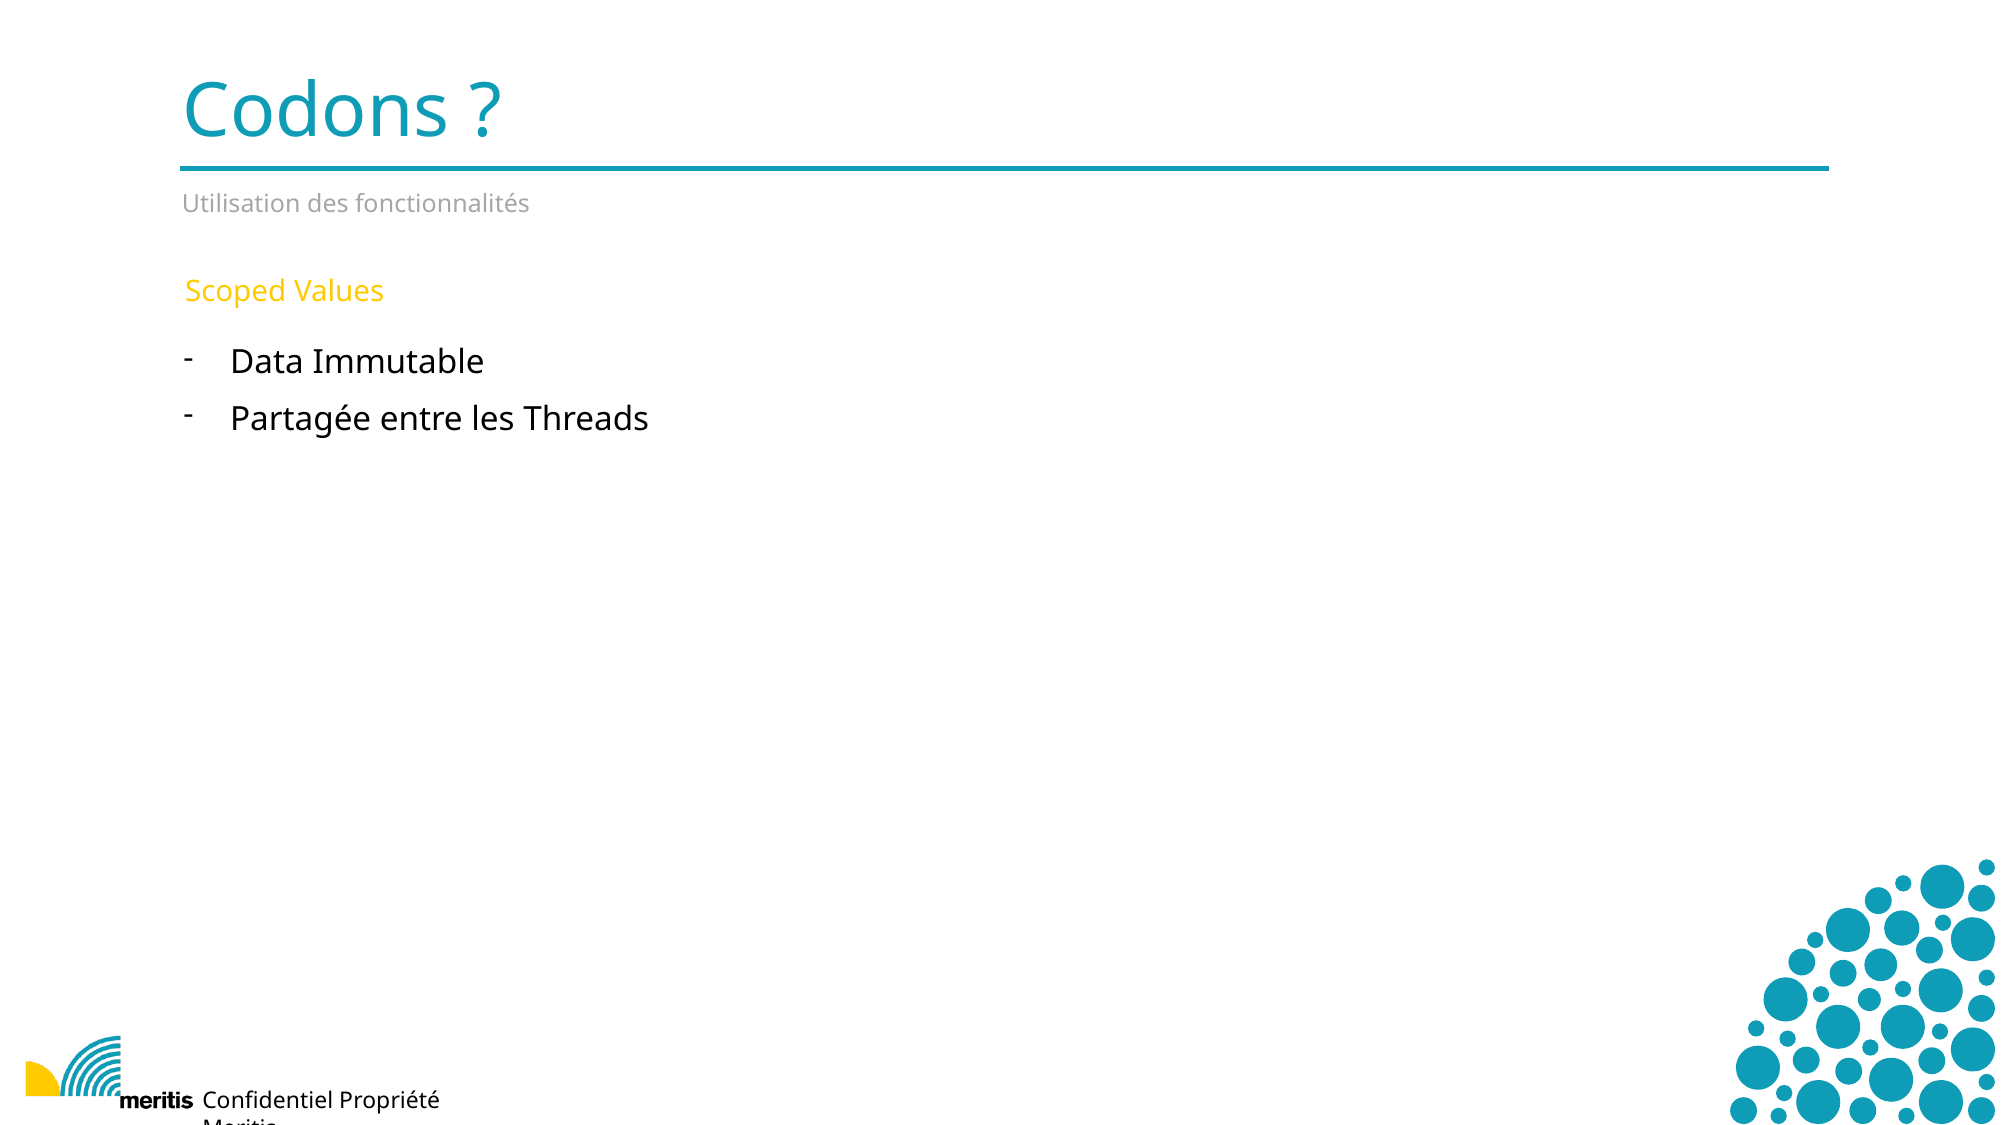

# Codons ?
Utilisation des fonctionnalités
Scoped Values
Data Immutable
Partagée entre les Threads